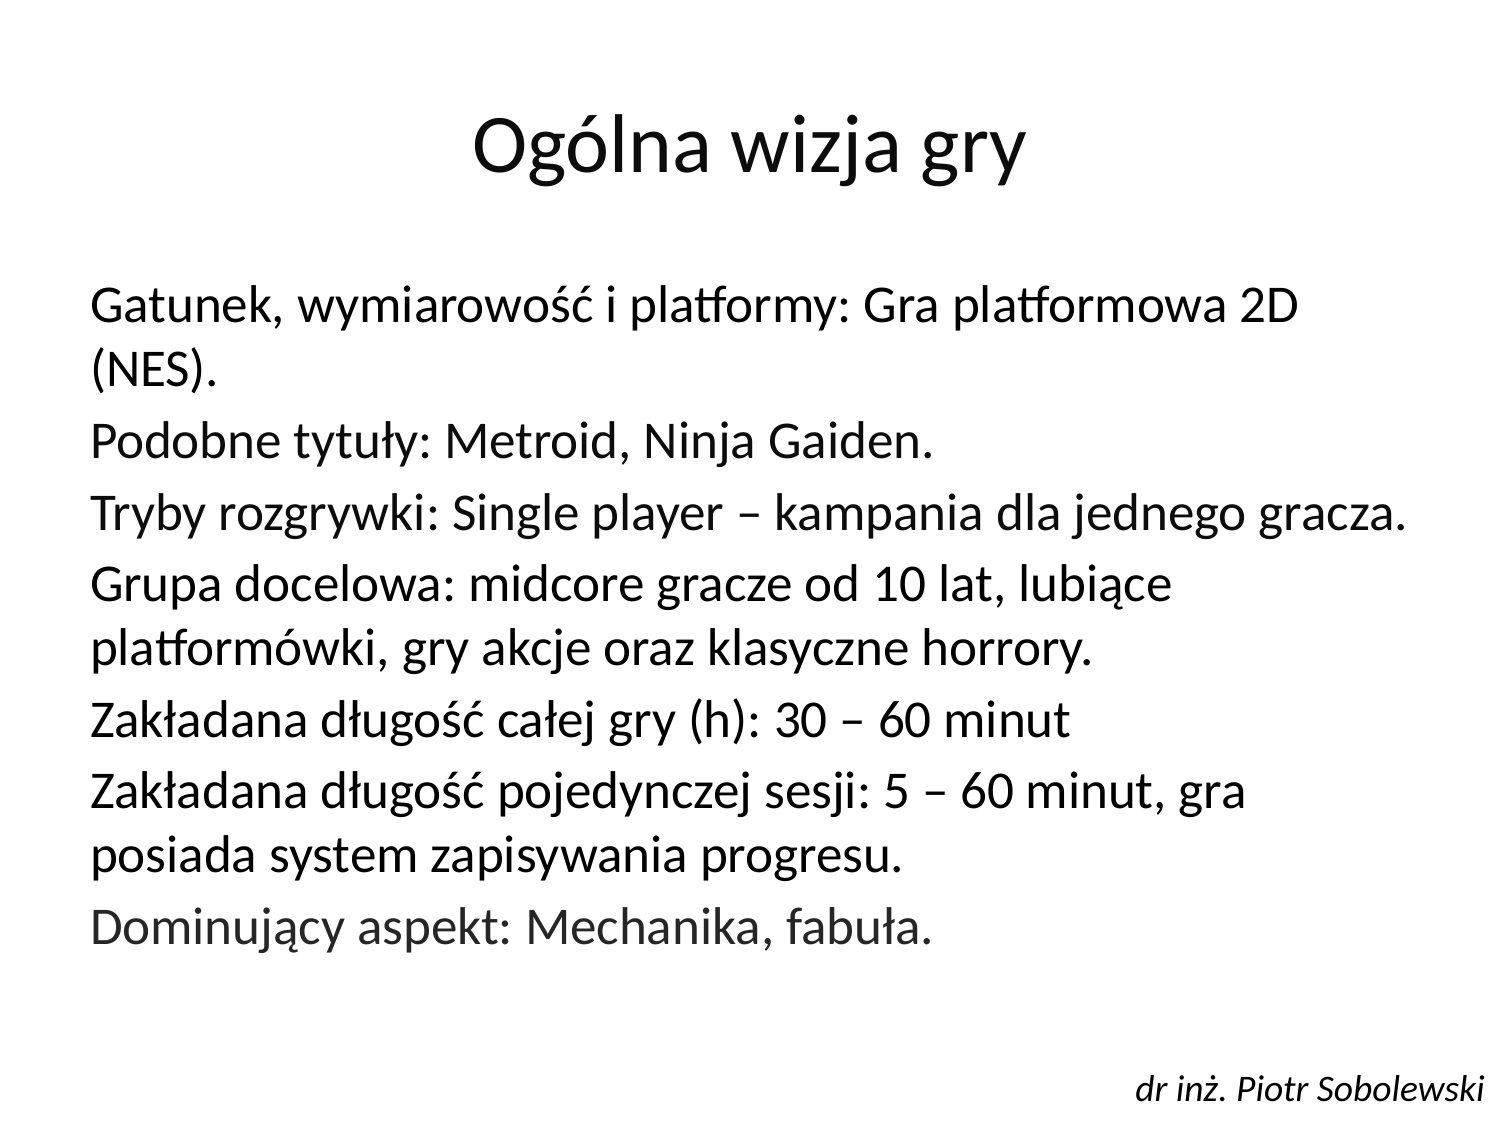

# Ogólna wizja gry
Gatunek, wymiarowość i platformy: Gra platformowa 2D (NES).
Podobne tytuły: Metroid, Ninja Gaiden.
Tryby rozgrywki: Single player – kampania dla jednego gracza.
Grupa docelowa: midcore gracze od 10 lat, lubiące platformówki, gry akcje oraz klasyczne horrory.
Zakładana długość całej gry (h): 30 – 60 minut
Zakładana długość pojedynczej sesji: 5 – 60 minut, gra posiada system zapisywania progresu.
Dominujący aspekt: Mechanika, fabuła.
dr inż. Piotr Sobolewski